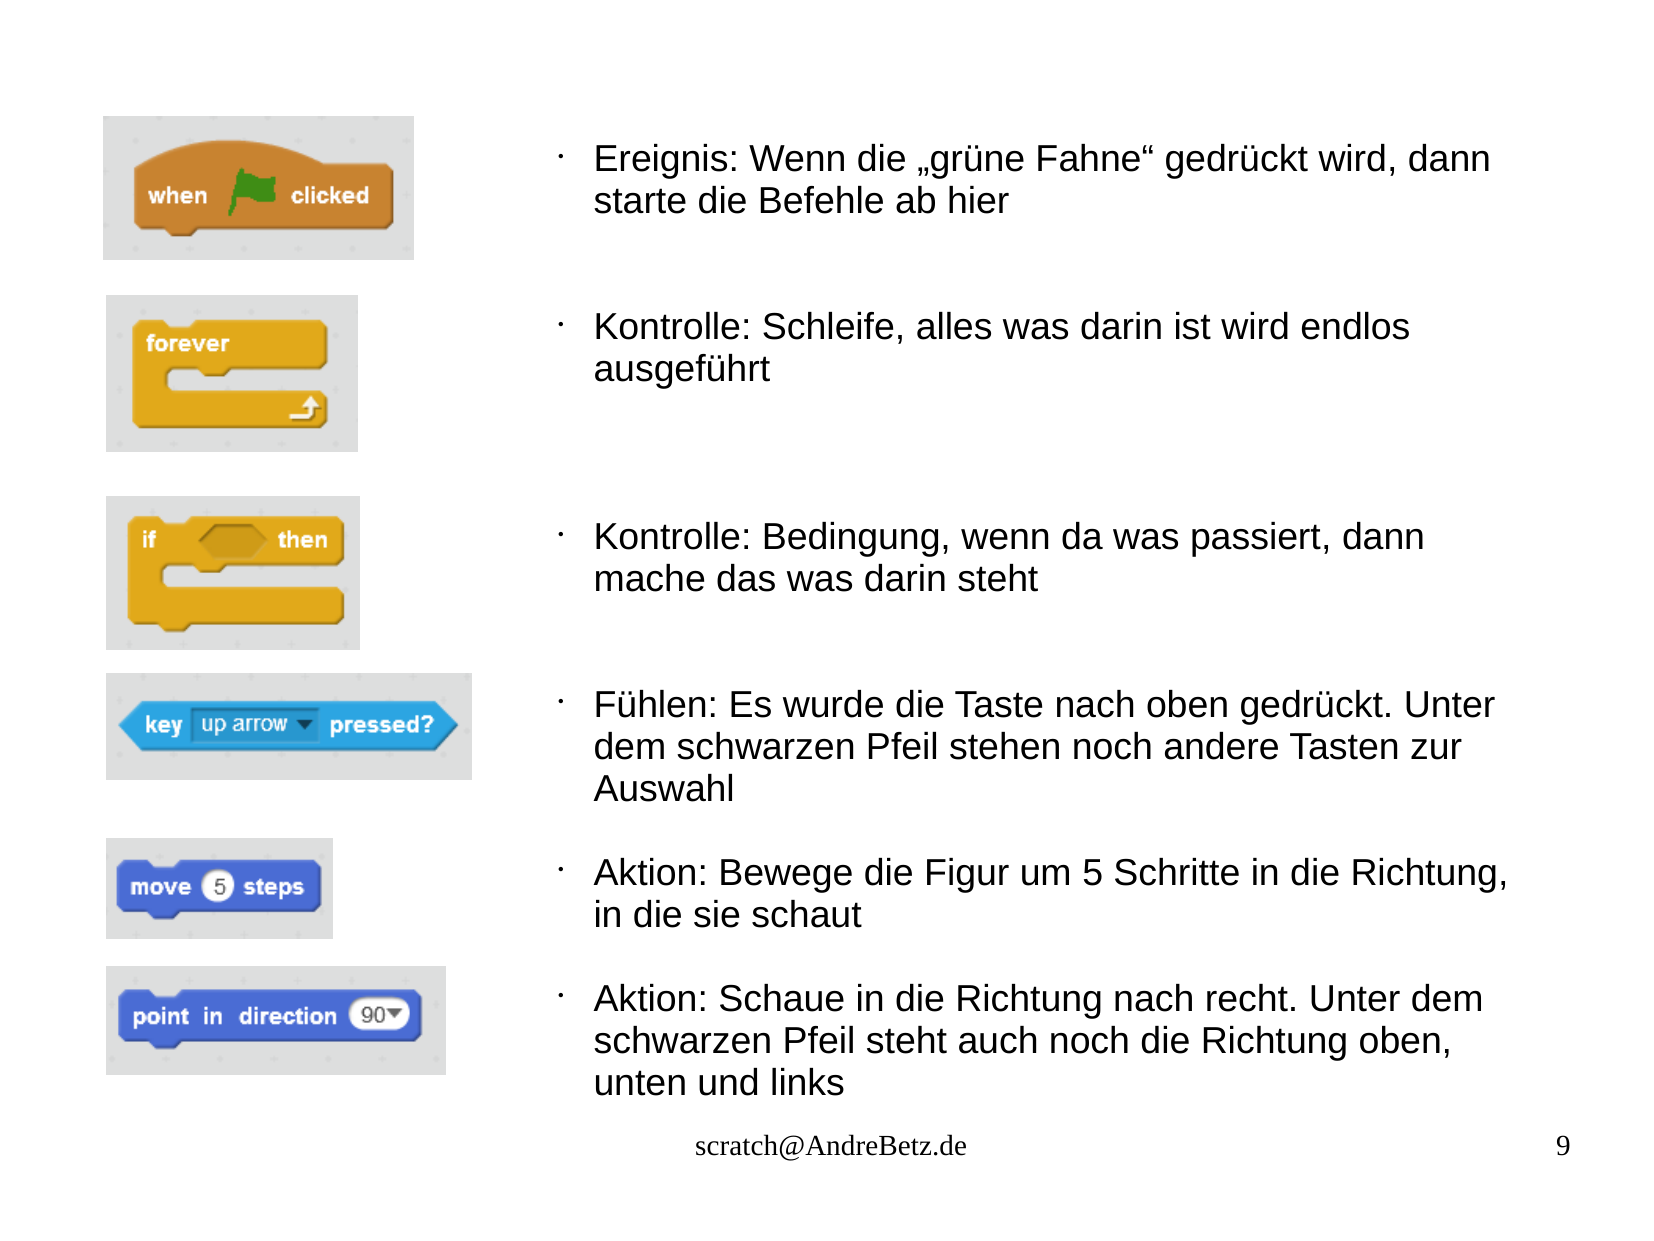

Ereignis: Wenn die „grüne Fahne“ gedrückt wird, dann starte die Befehle ab hier
Kontrolle: Schleife, alles was darin ist wird endlos ausgeführt
Kontrolle: Bedingung, wenn da was passiert, dann mache das was darin steht
Fühlen: Es wurde die Taste nach oben gedrückt. Unter dem schwarzen Pfeil stehen noch andere Tasten zur Auswahl
Aktion: Bewege die Figur um 5 Schritte in die Richtung, in die sie schaut
Aktion: Schaue in die Richtung nach recht. Unter dem schwarzen Pfeil steht auch noch die Richtung oben, unten und links
 scratch@AndreBetz.de
9